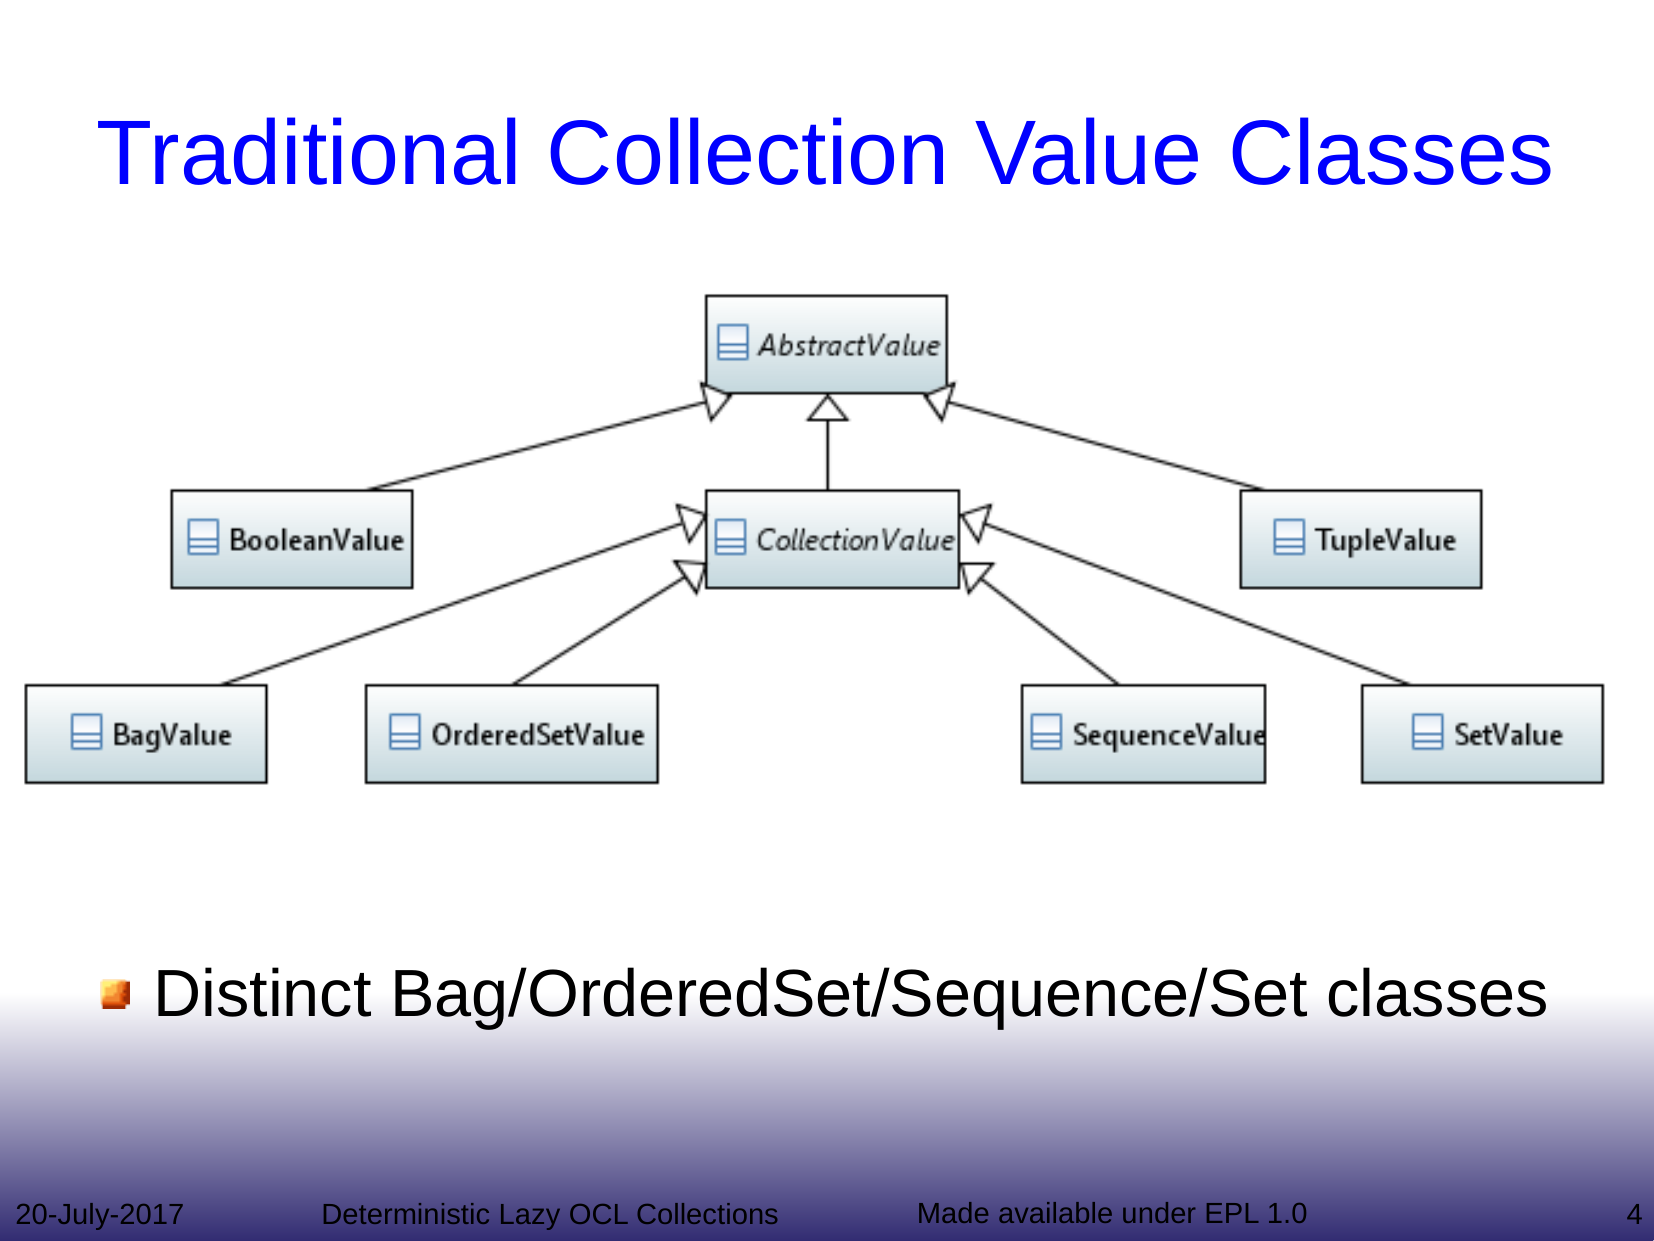

# Traditional Collection Value Classes
Distinct Bag/OrderedSet/Sequence/Set classes
20-July-2017
Deterministic Lazy OCL Collections
4